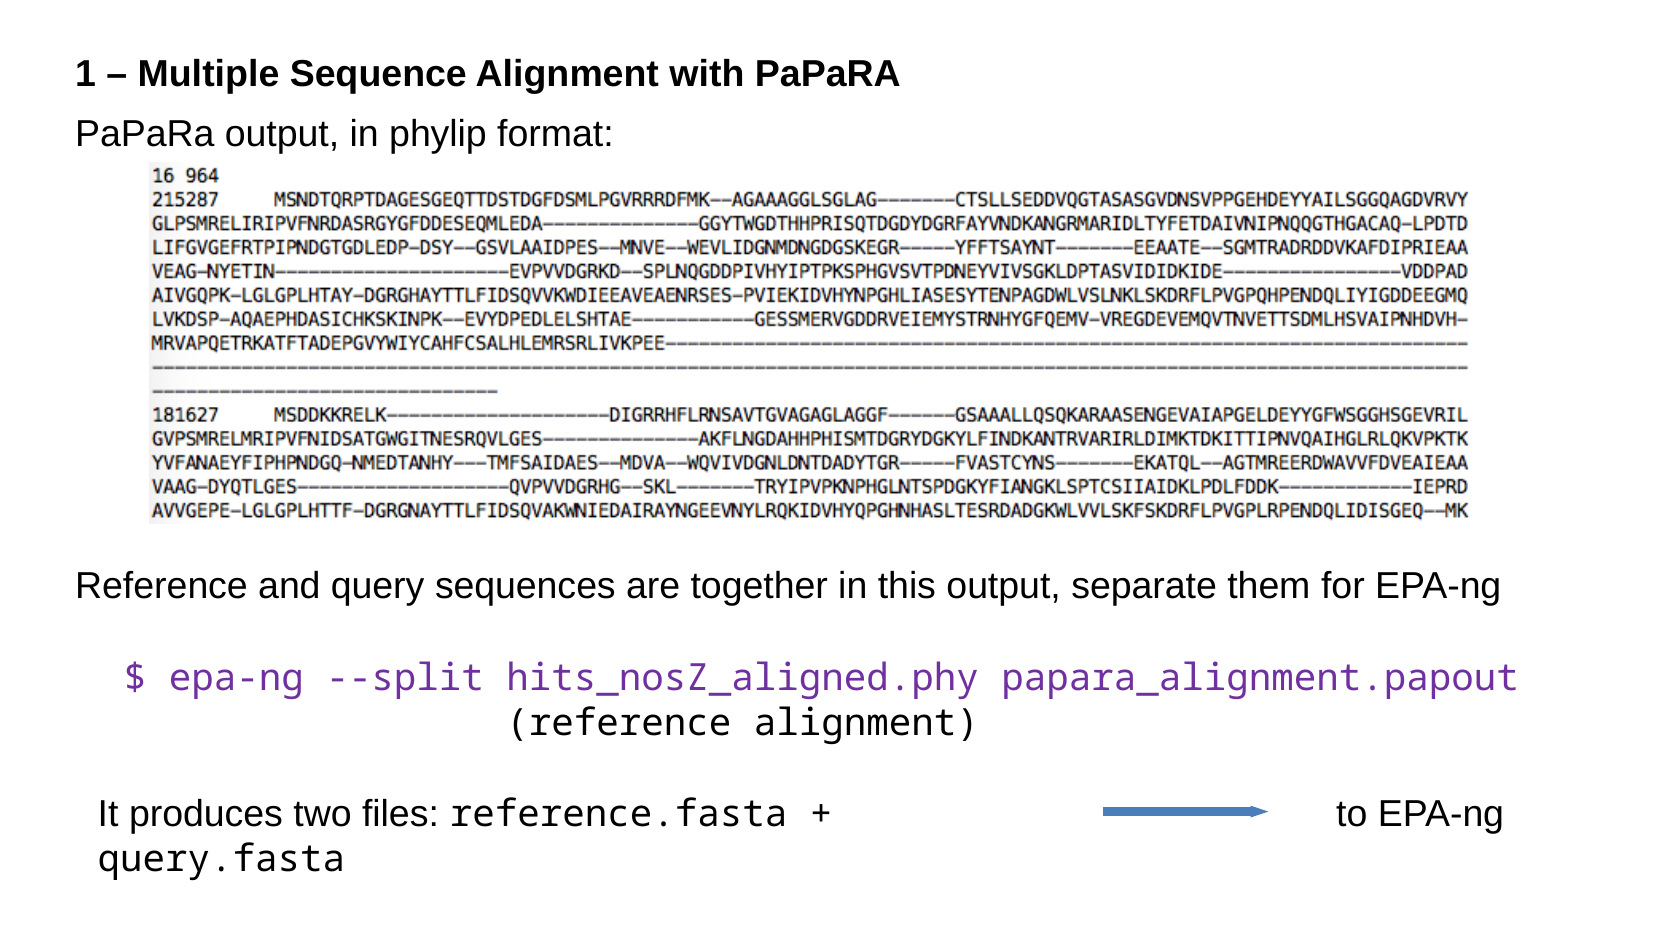

1 – Multiple Sequence Alignment with PaPaRA
PaPaRa output, in phylip format:
Reference and query sequences are together in this output, separate them for EPA-ng
$ epa-ng --split hits_nosZ_aligned.phy papara_alignment.papout
 (reference alignment)
It produces two files: reference.fasta + query.fasta
to EPA-ng